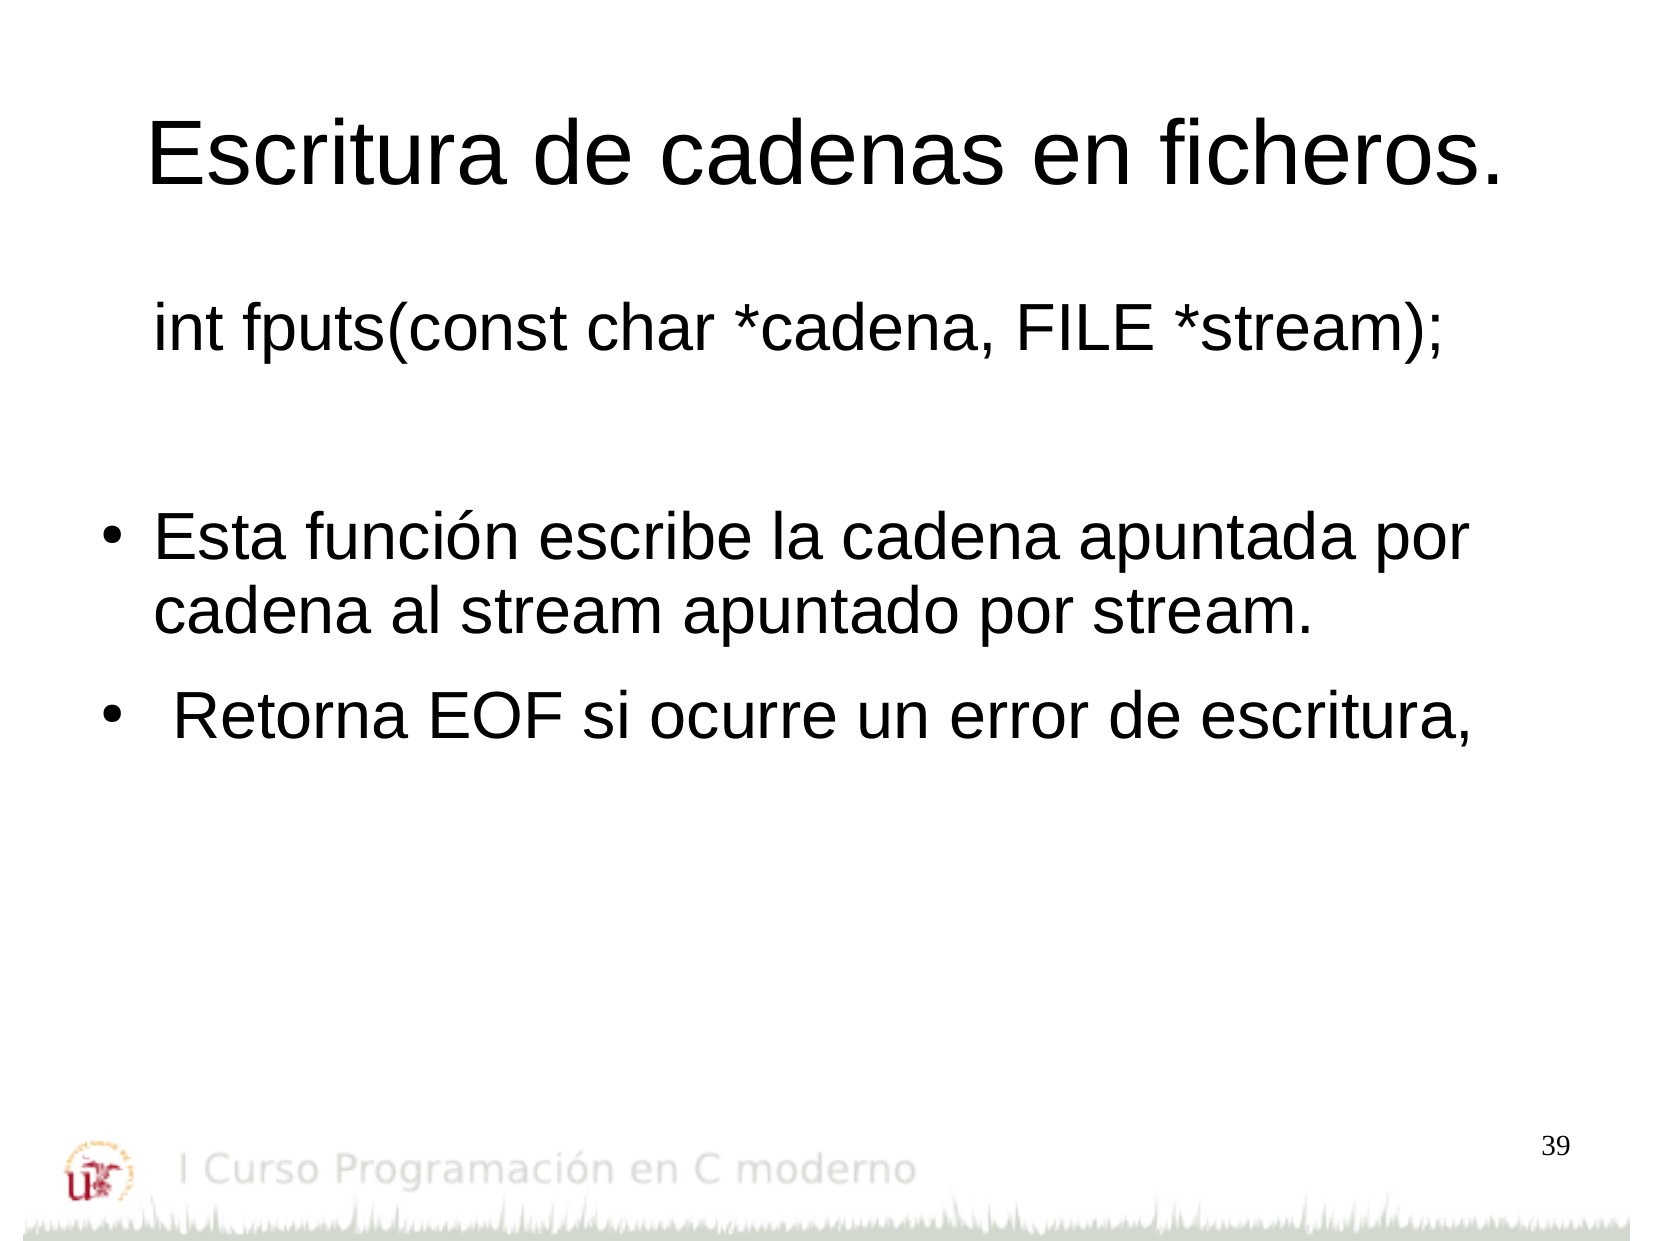

# Escritura de cadenas en ficheros.
int fputs(const char *cadena, FILE *stream);
Esta función escribe la cadena apuntada por cadena al stream apuntado por stream.
 Retorna EOF si ocurre un error de escritura,
39